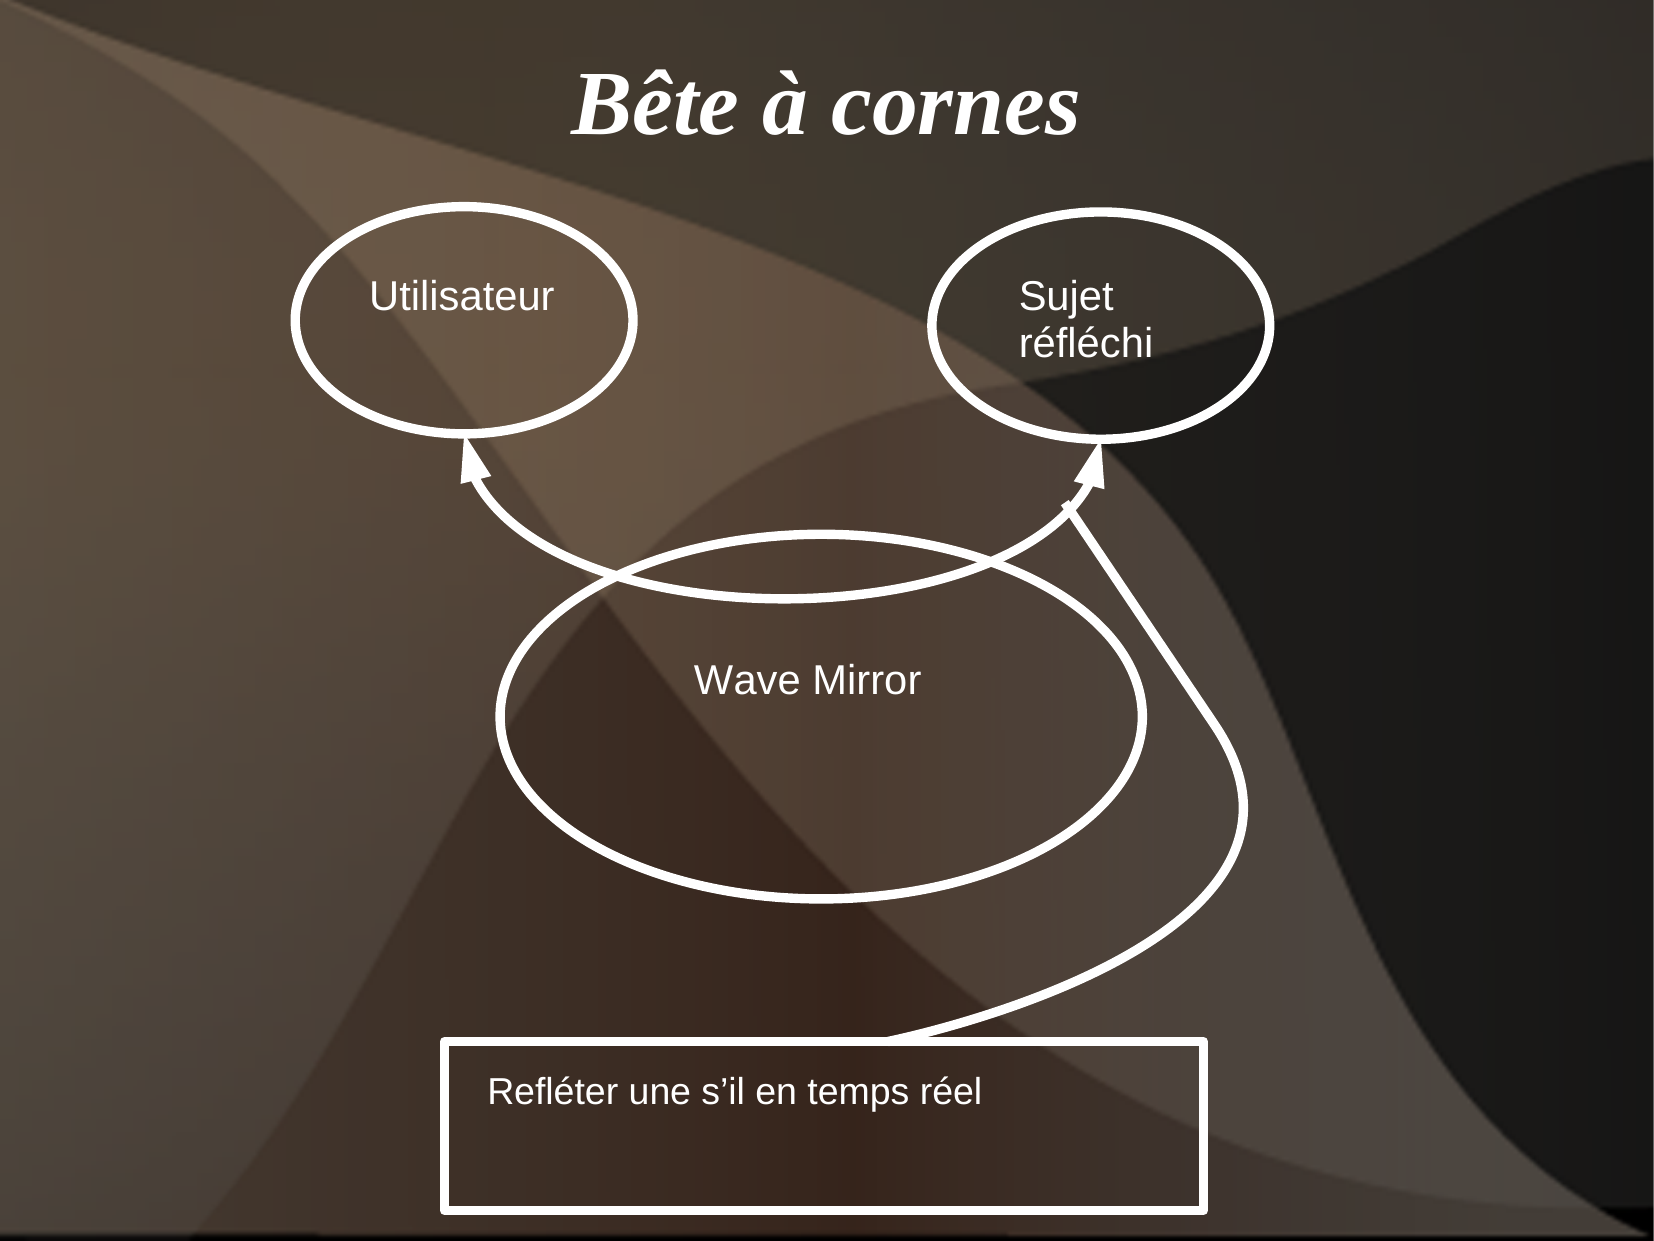

# Bête à cornes
Utilisateur
Sujet réfléchi
Wave Mirror
Refléter une s’il en temps réel